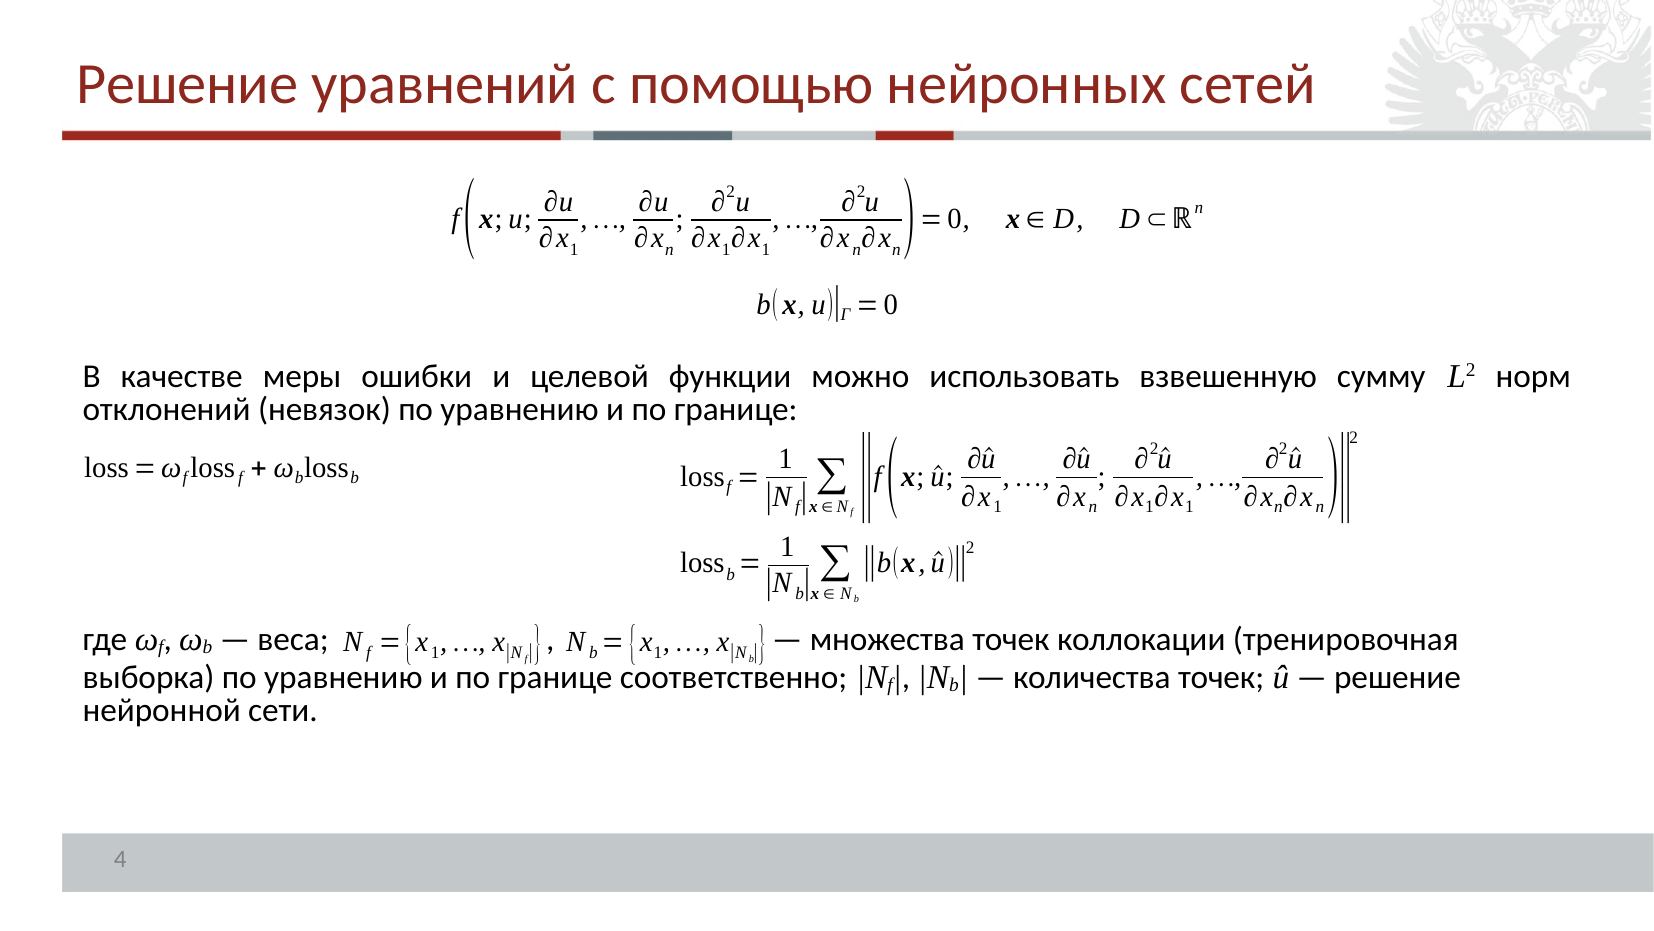

# Решение уравнений с помощью нейронных сетей
В качестве меры ошибки и целевой функции можно использовать взвешенную сумму L2 норм отклонений (невязок) по уравнению и по границе:
где ωf, ωb — веса; , — множества точек коллокации (тренировочная выборка) по уравнению и по границе соответственно; |Nf|, |Nb| — количества точек; û — решение нейронной сети.
4